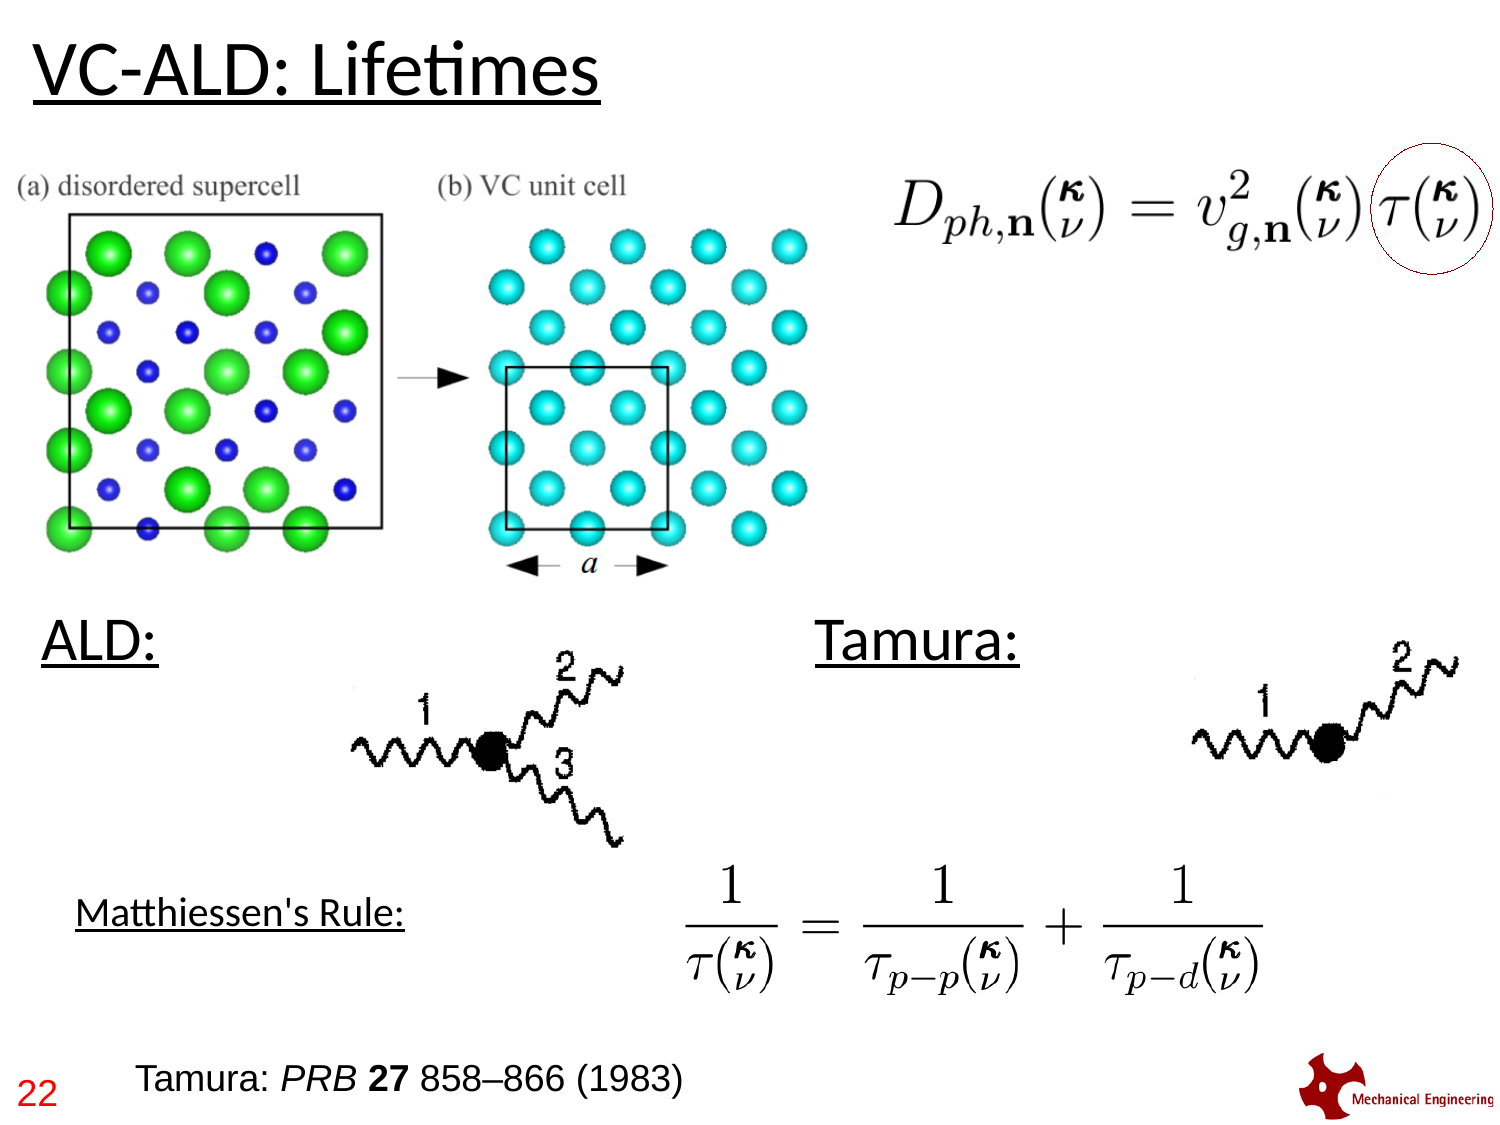

# VC-ALD: Lifetimes
ALD:
Tamura:
1/
~
1/
~
Matthiessen's Rule:
Tamura: PRB 27 858–866 (1983)